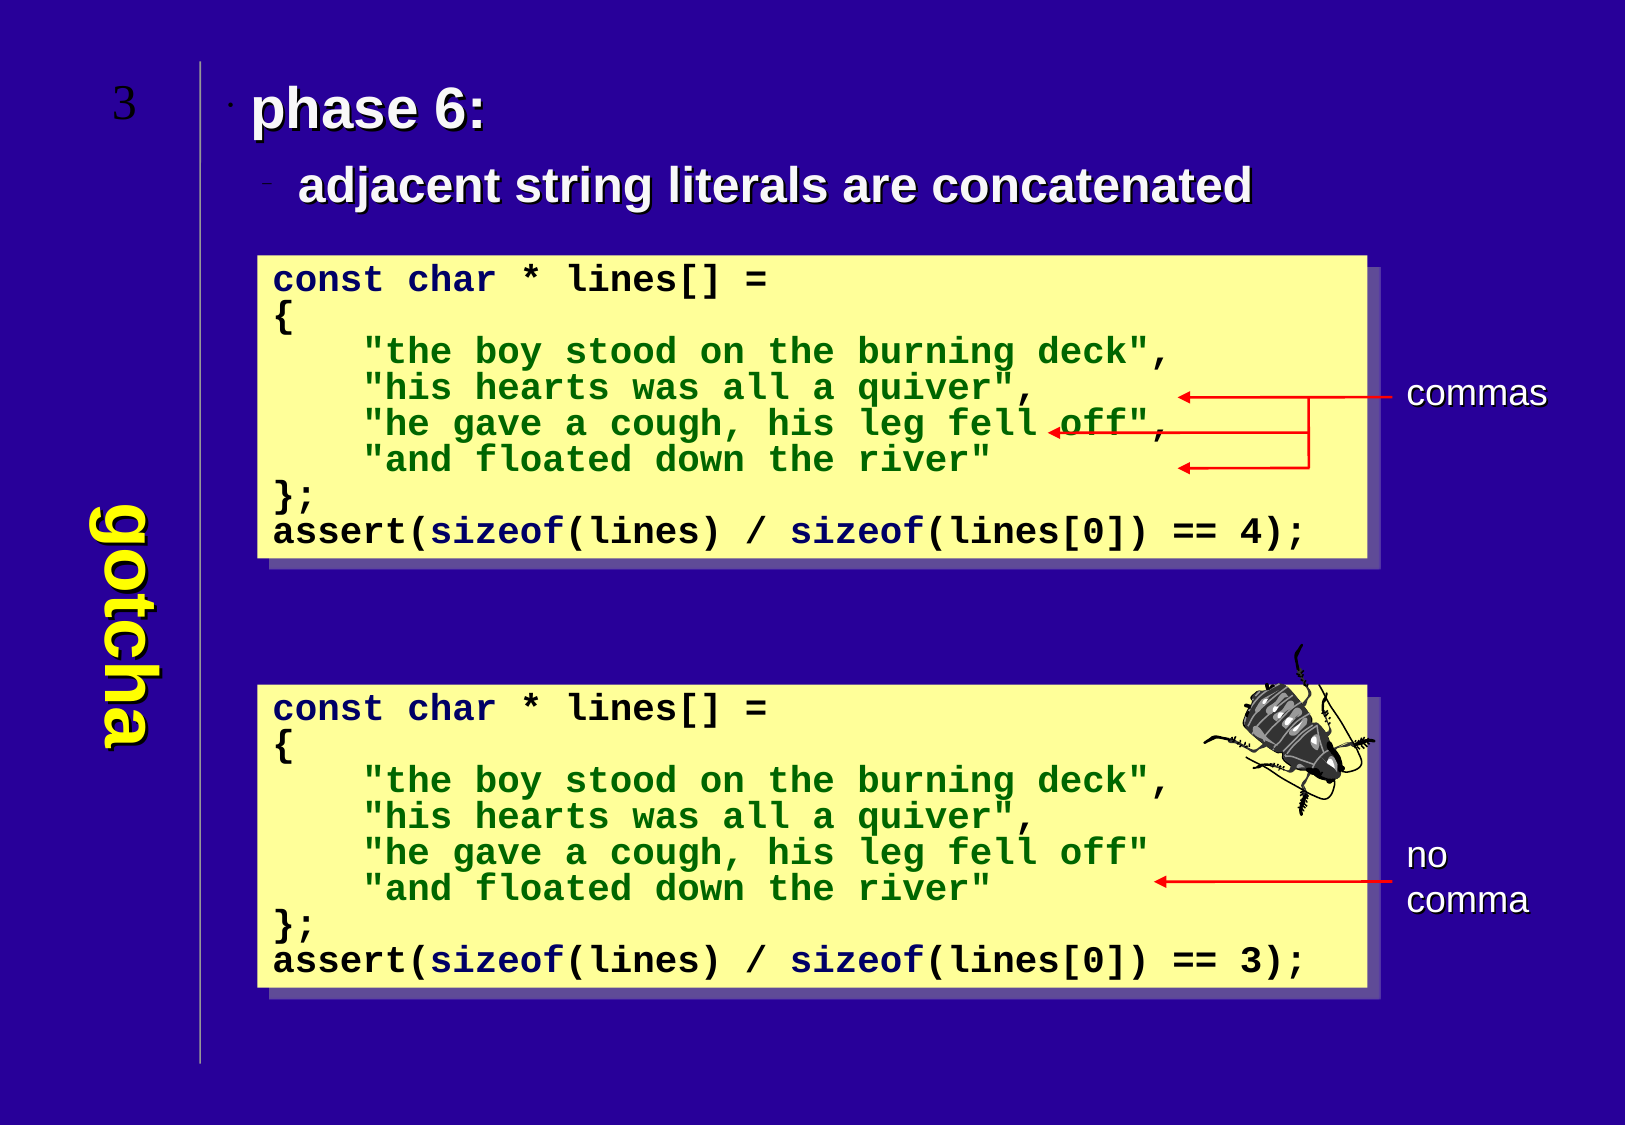

3
 phase 6:
adjacent string literals are concatenated
# gotcha
const char * lines[] =
{
 "the boy stood on the burning deck",
 "his hearts was all a quiver",
 "he gave a cough, his leg fell off",
 "and floated down the river"
};
assert(sizeof(lines) / sizeof(lines[0]) == 4);
commas
const char * lines[] =
{
 "the boy stood on the burning deck",
 "his hearts was all a quiver",
 "he gave a cough, his leg fell off"
 "and floated down the river"
};
assert(sizeof(lines) / sizeof(lines[0]) == 3);
no
comma